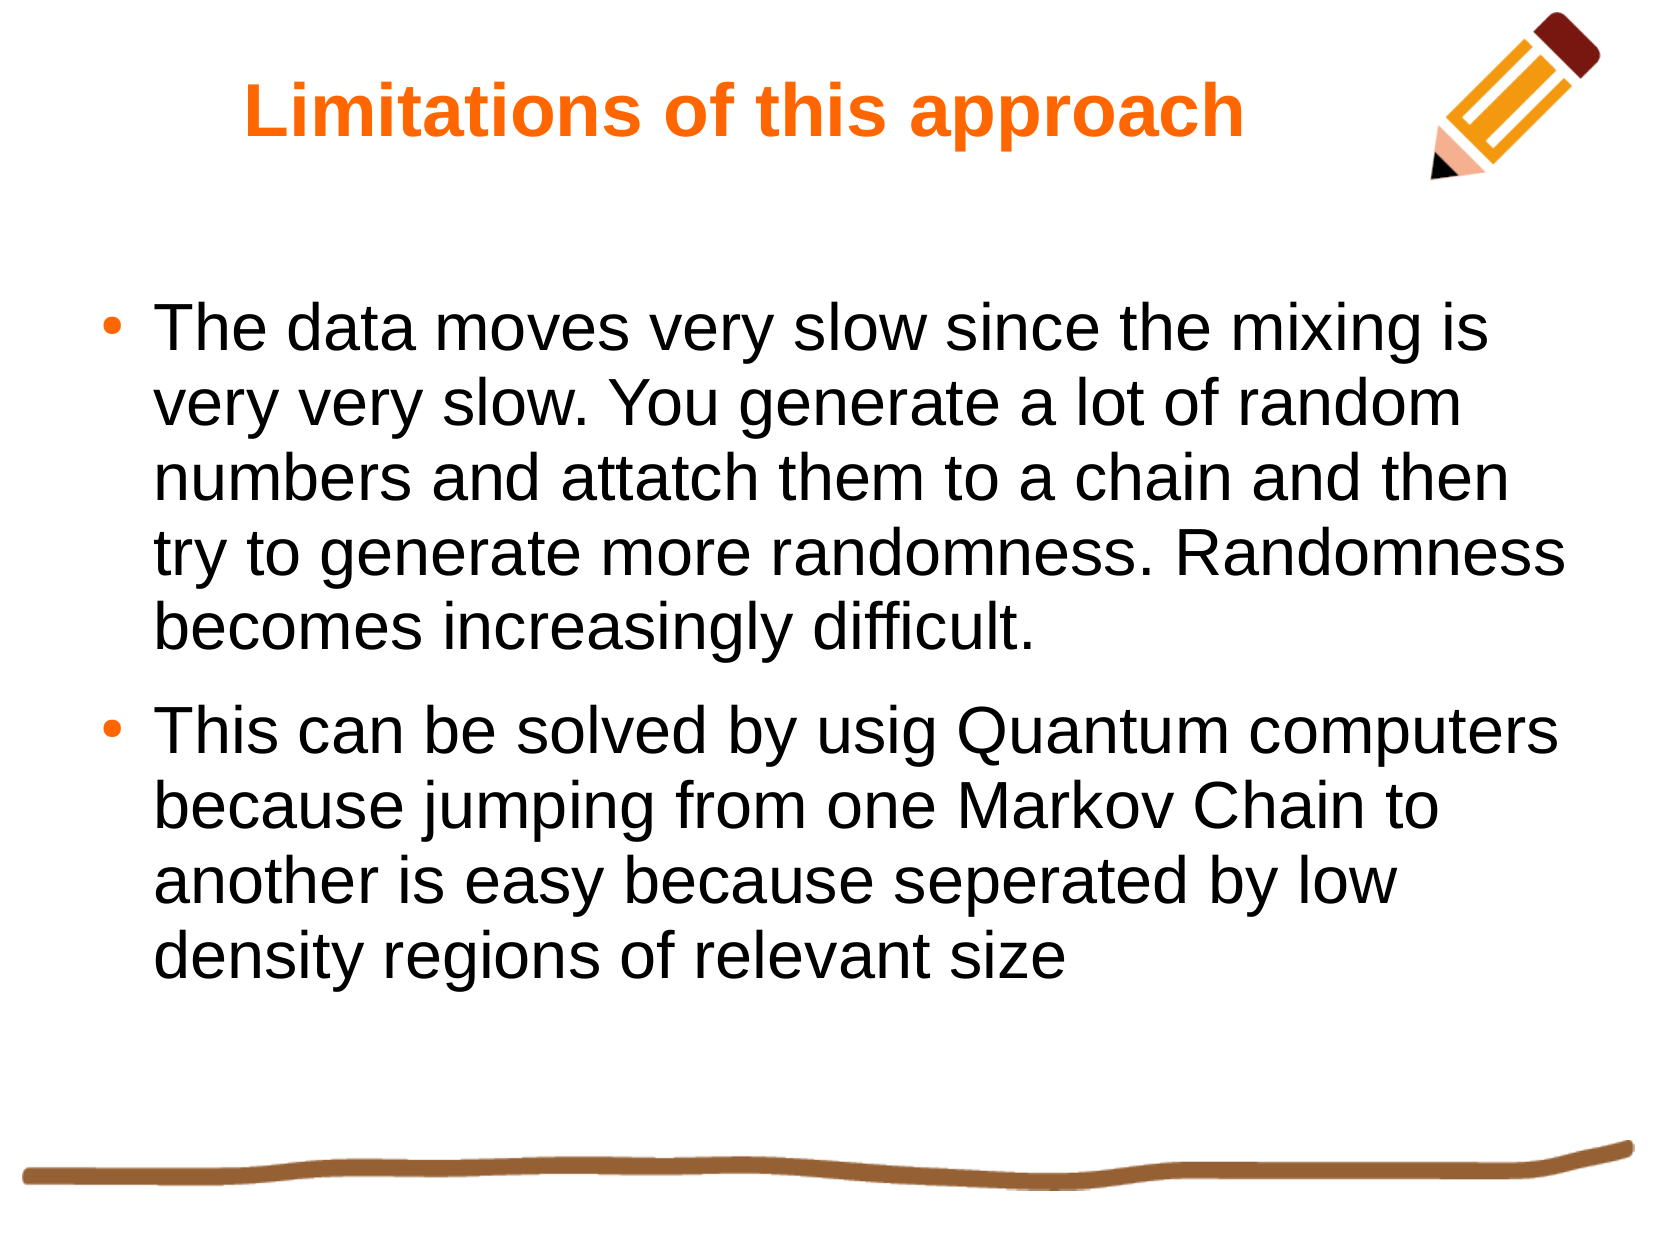

# Limitations of this approach
The data moves very slow since the mixing is very very slow. You generate a lot of random numbers and attatch them to a chain and then try to generate more randomness. Randomness becomes increasingly difficult.
This can be solved by usig Quantum computers because jumping from one Markov Chain to another is easy because seperated by low density regions of relevant size